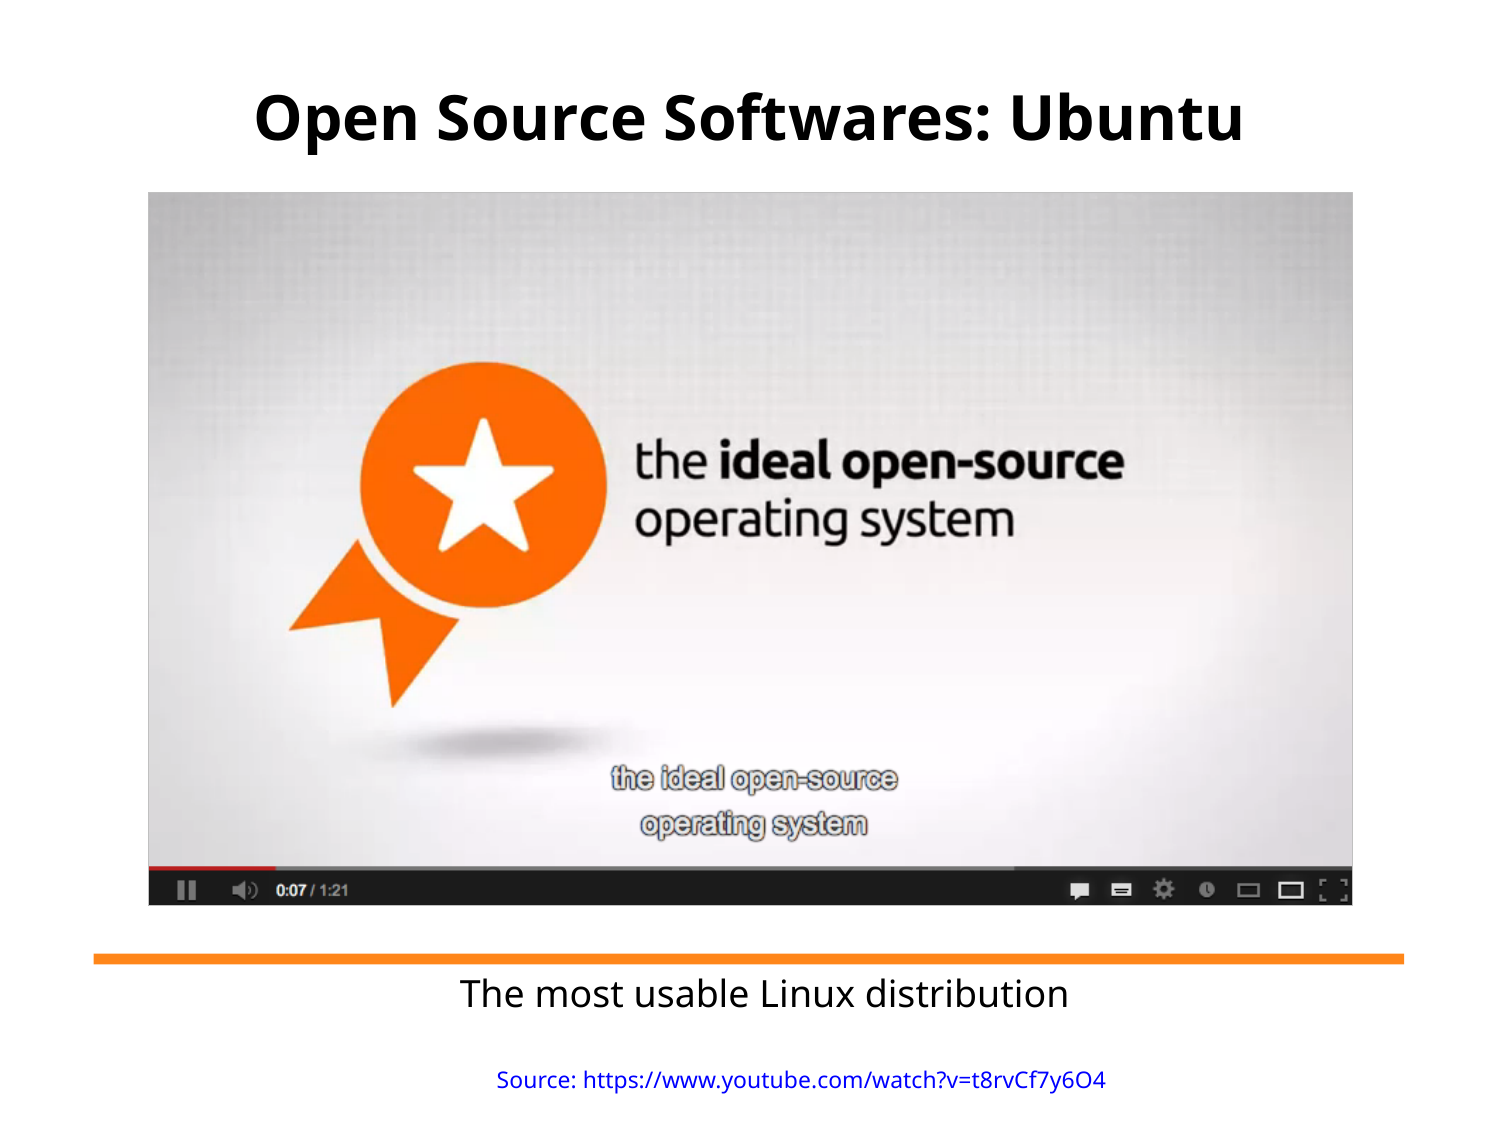

# Open Source Softwares: Ubuntu
The most usable Linux distribution
Source: https://www.youtube.com/watch?v=t8rvCf7y6O4